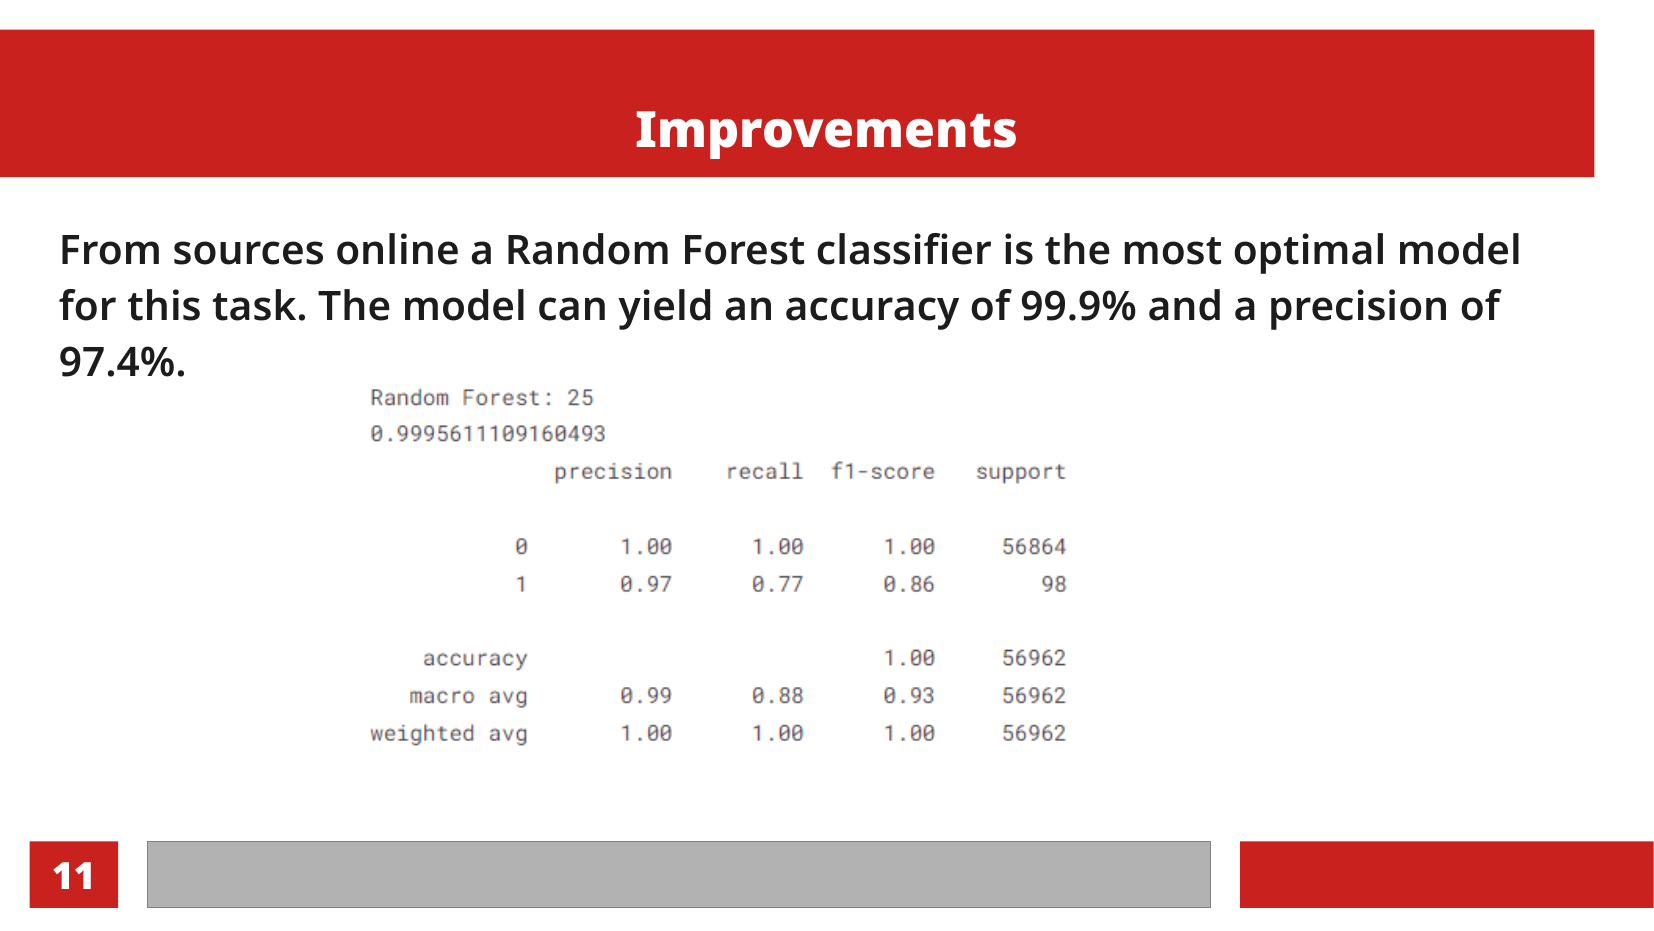

# Improvements
From sources online a Random Forest classifier is the most optimal model for this task. The model can yield an accuracy of 99.9% and a precision of 97.4%.
11